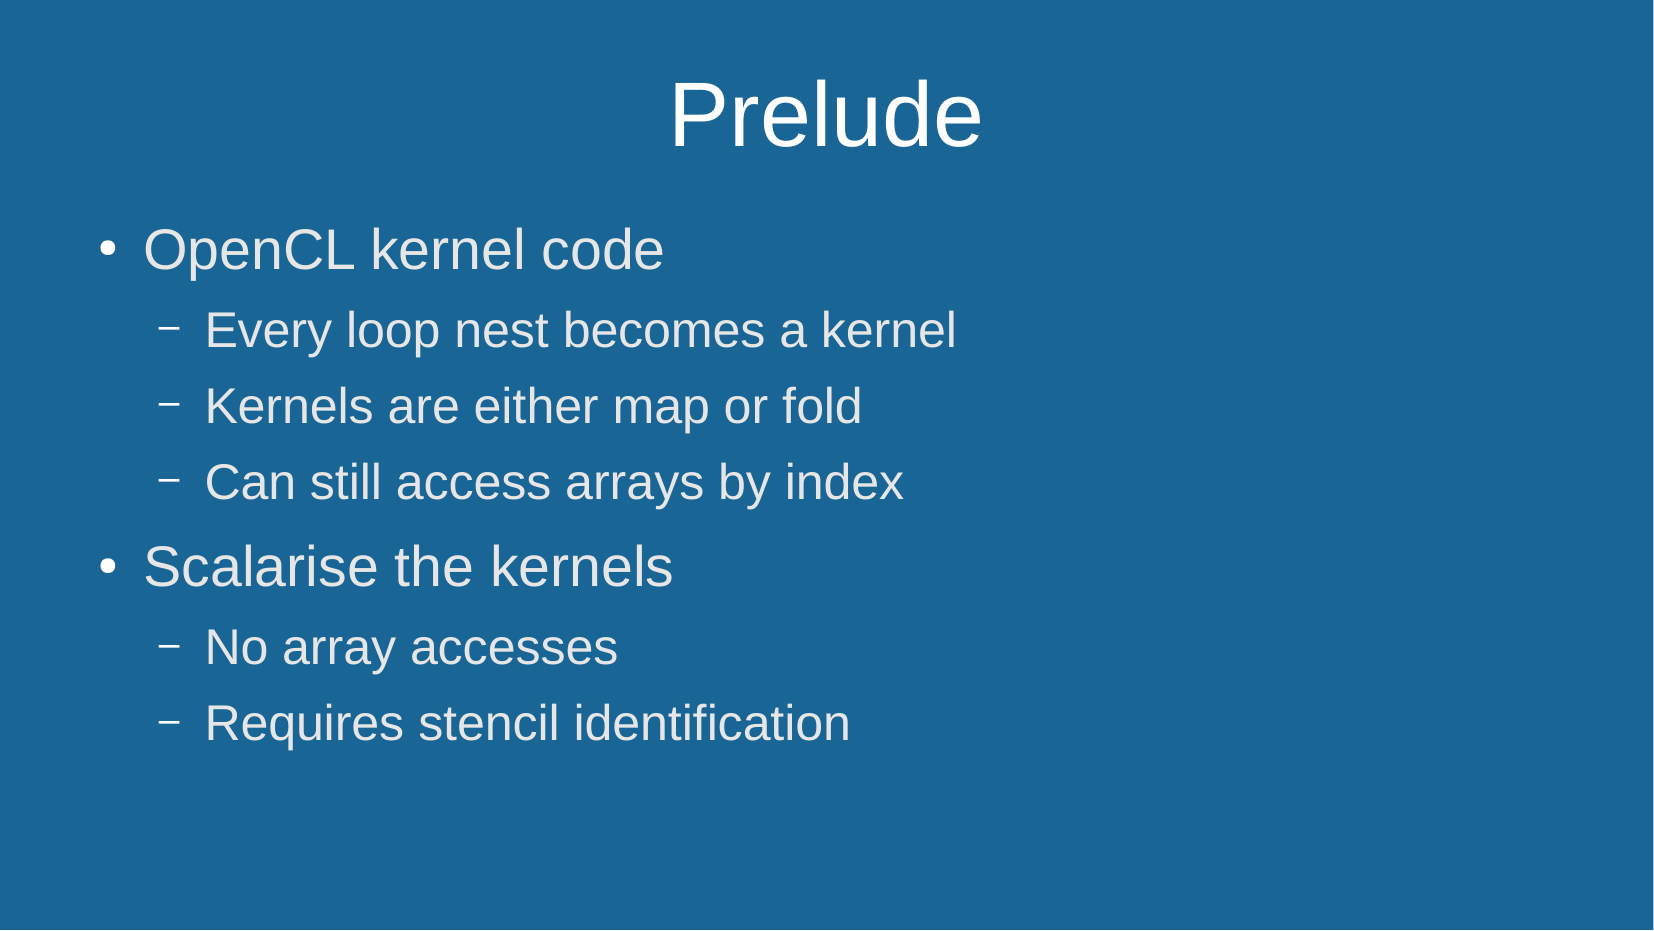

# Prelude
OpenCL kernel code
Every loop nest becomes a kernel
Kernels are either map or fold
Can still access arrays by index
Scalarise the kernels
No array accesses
Requires stencil identification